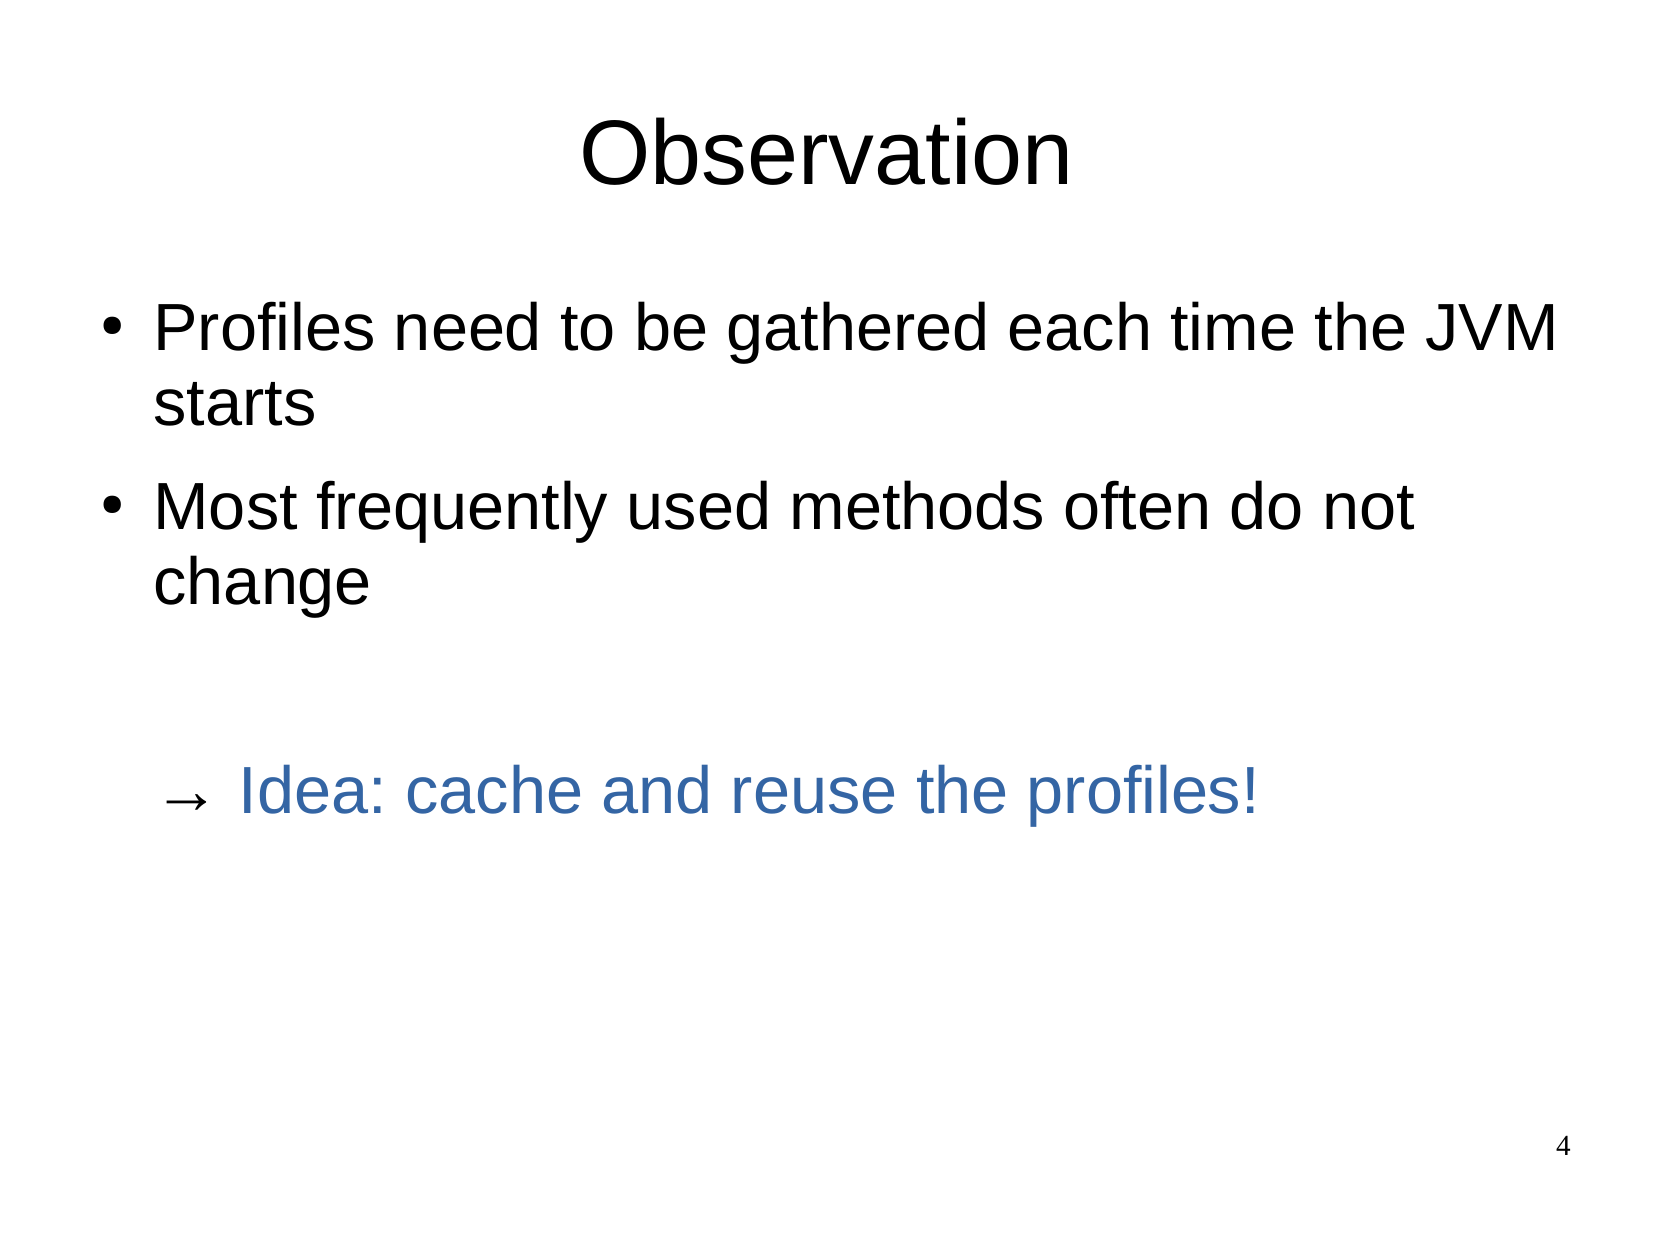

# Observation
Profiles need to be gathered each time the JVM starts
Most frequently used methods often do not change
→ Idea: cache and reuse the profiles!
4